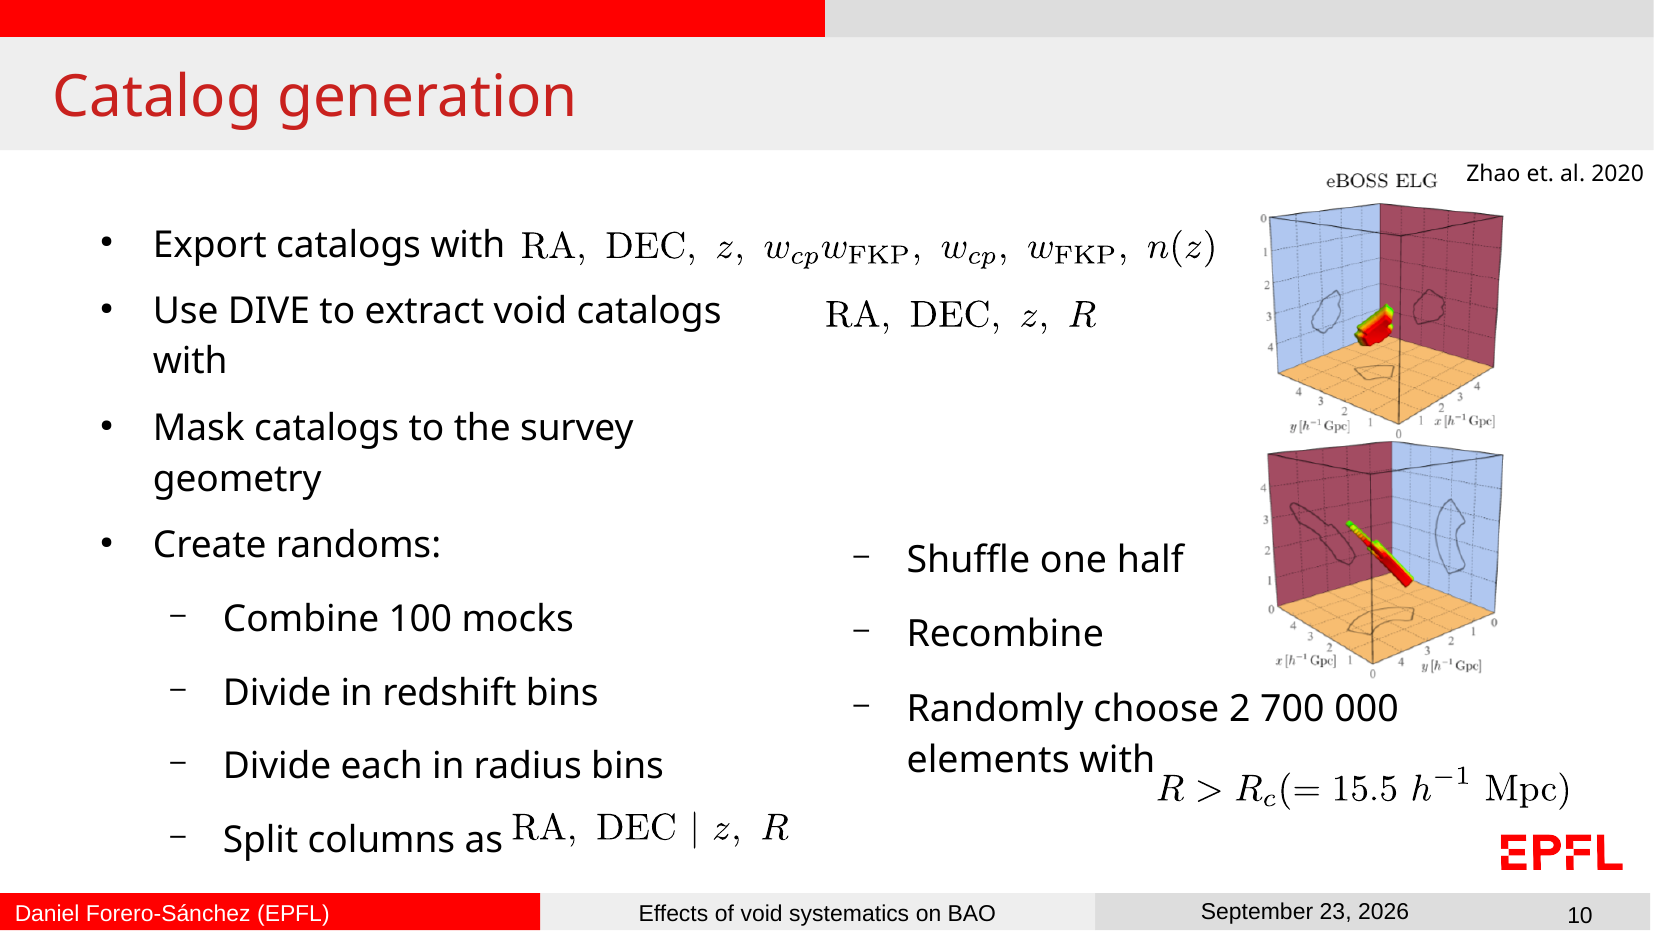

# Catalog generation
Zhao et. al. 2020
Export catalogs with
Use DIVE to extract void catalogs with
Mask catalogs to the survey geometry
Create randoms:
Combine 100 mocks
Divide in redshift bins
Divide each in radius bins
Split columns as
Shuffle one half
Recombine
Randomly choose 2 700 000 elements with
Effects of void systematics on BAO
10